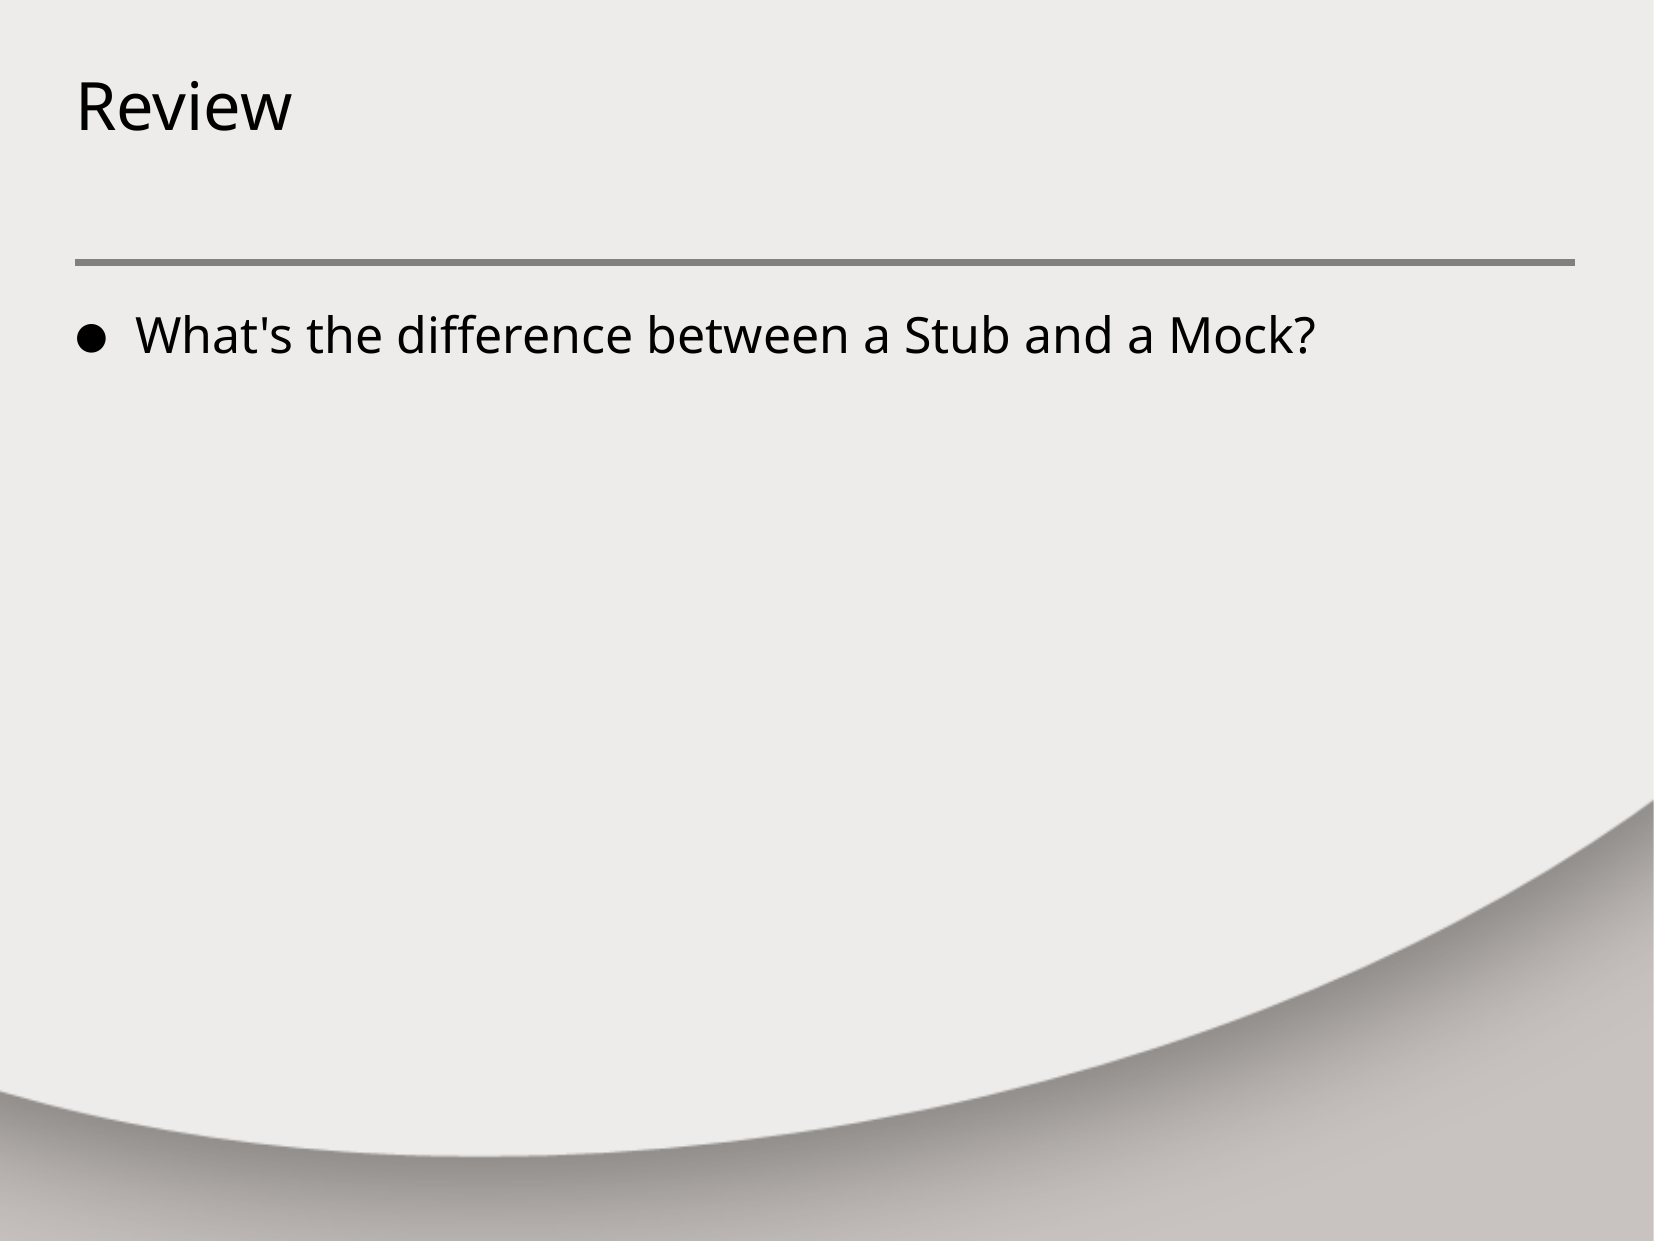

# Review
What's the difference between a Stub and a Mock?